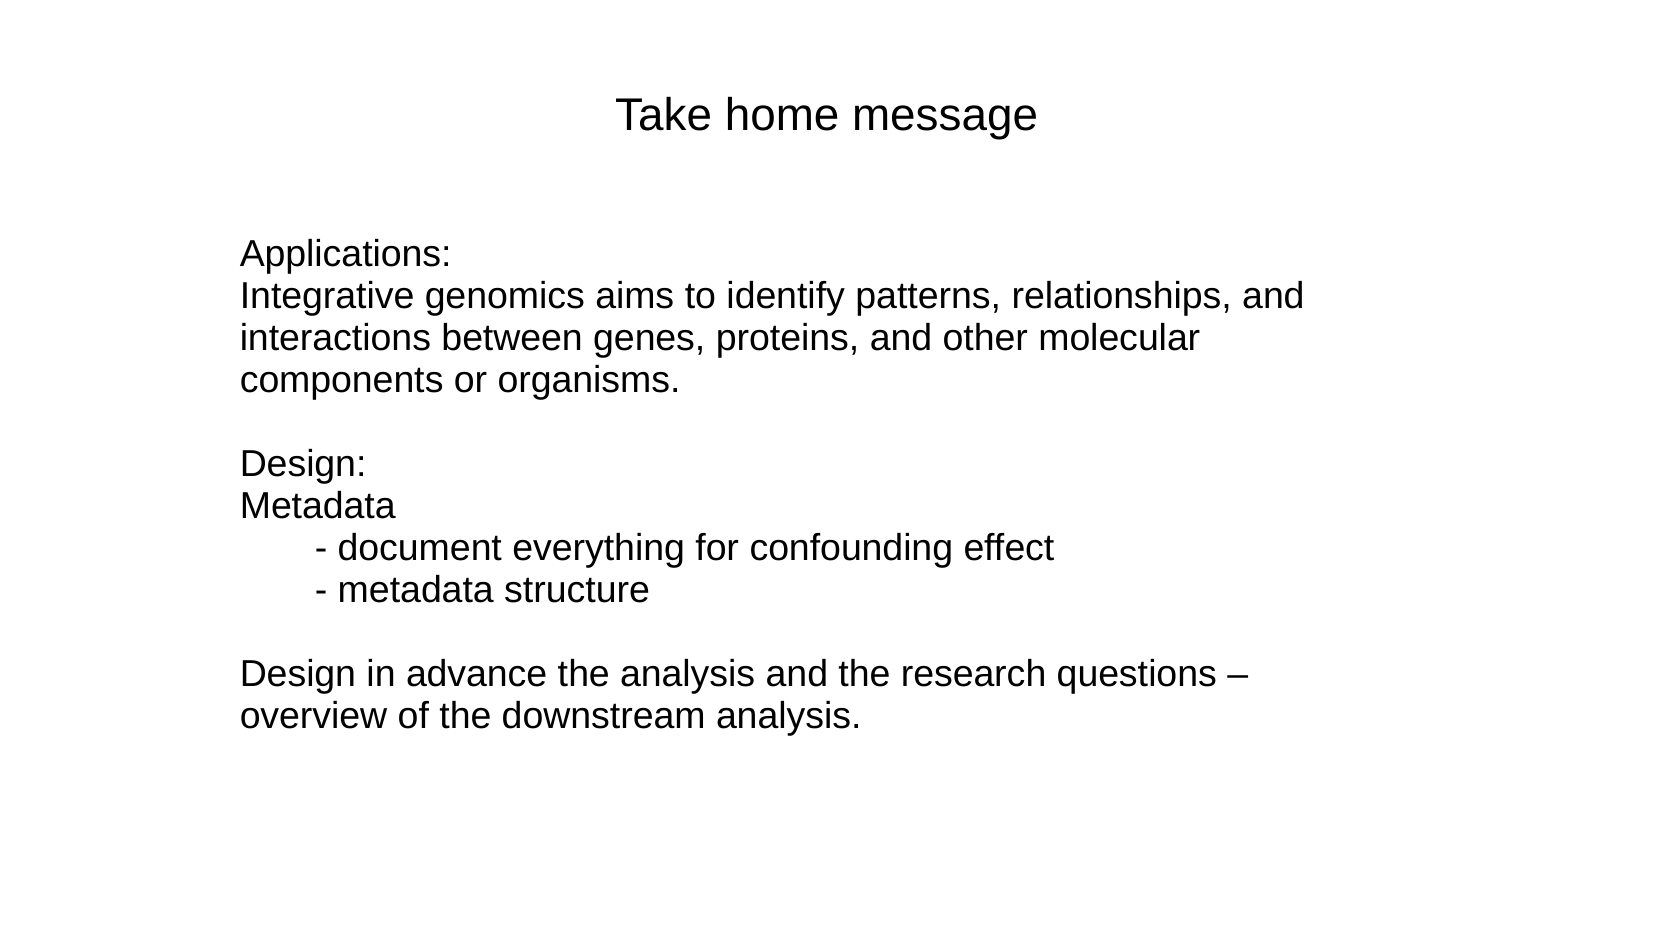

# Take home message
Applications:
Integrative genomics aims to identify patterns, relationships, and interactions between genes, proteins, and other molecular components or organisms.
Design:
Metadata
	- document everything for confounding effect
	- metadata structure
Design in advance the analysis and the research questions – overview of the downstream analysis.